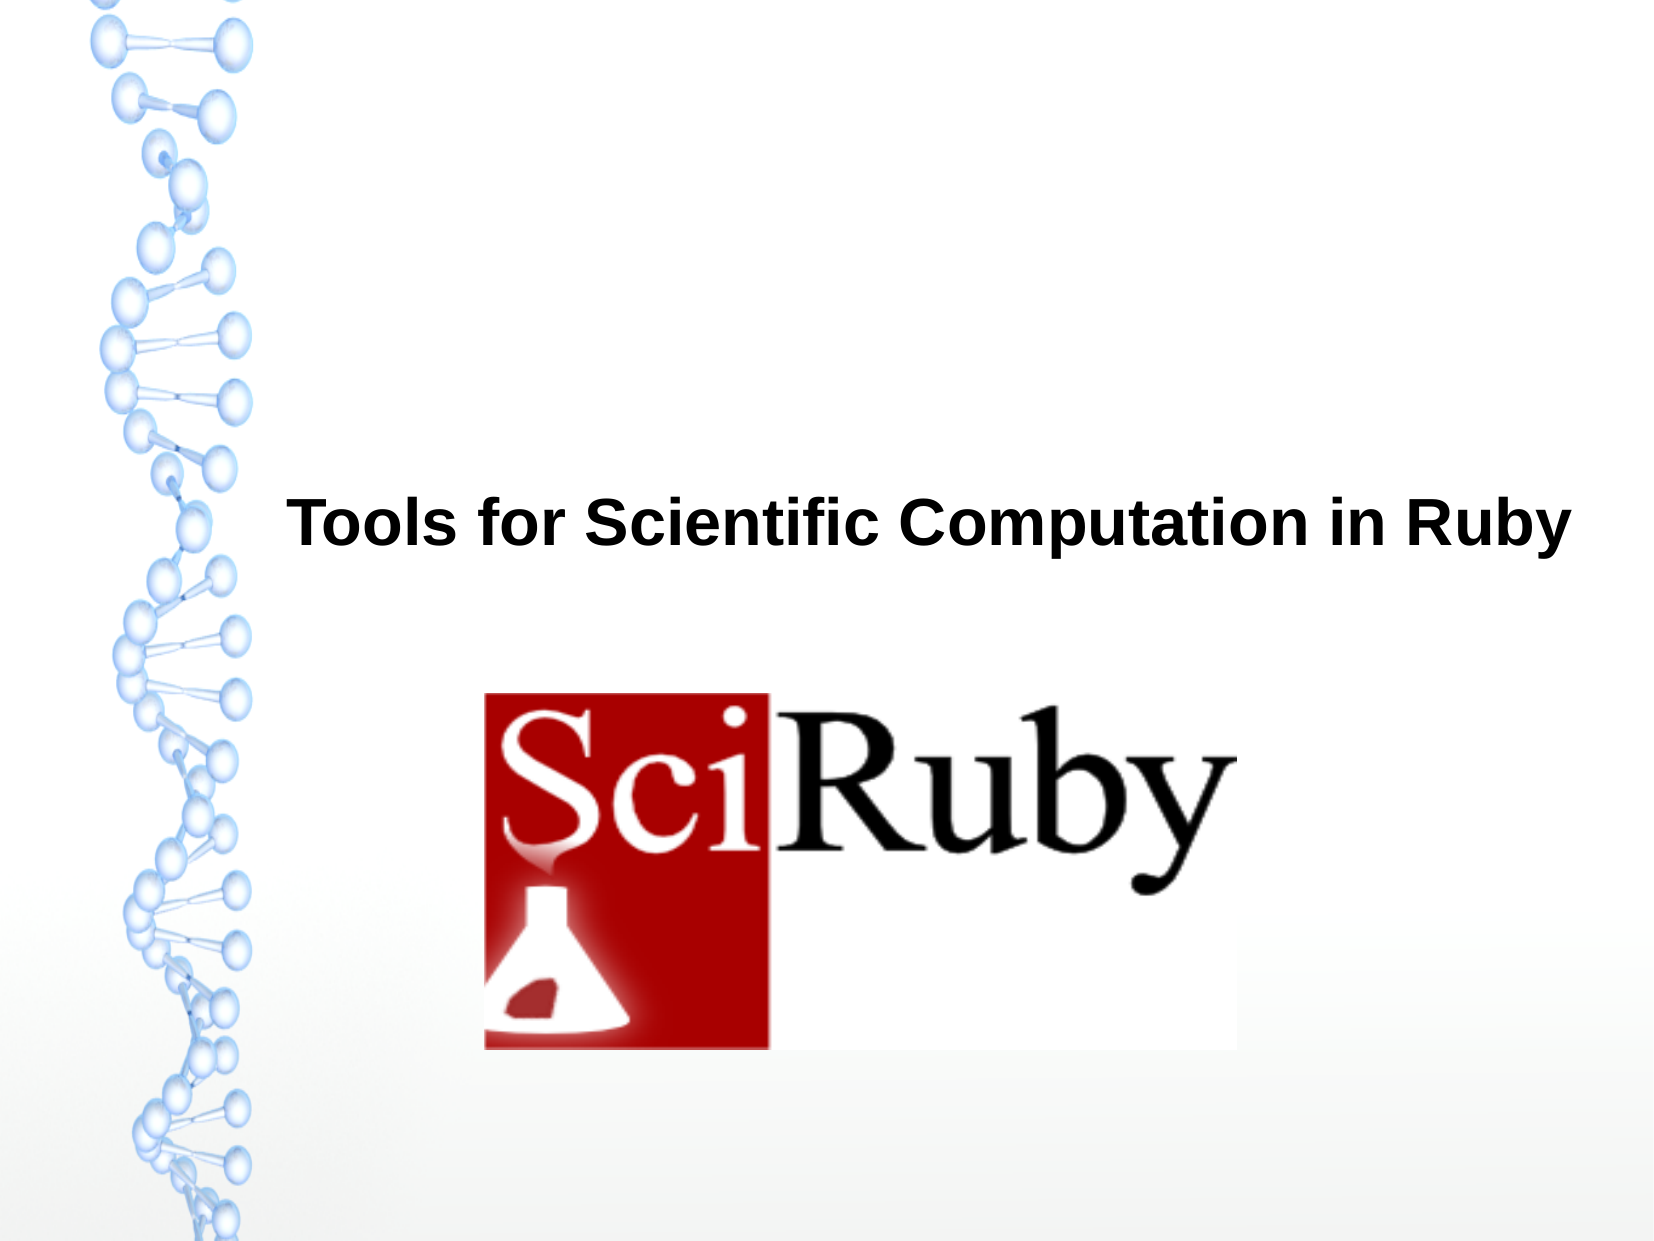

# Tools for Scientific Computation in Ruby